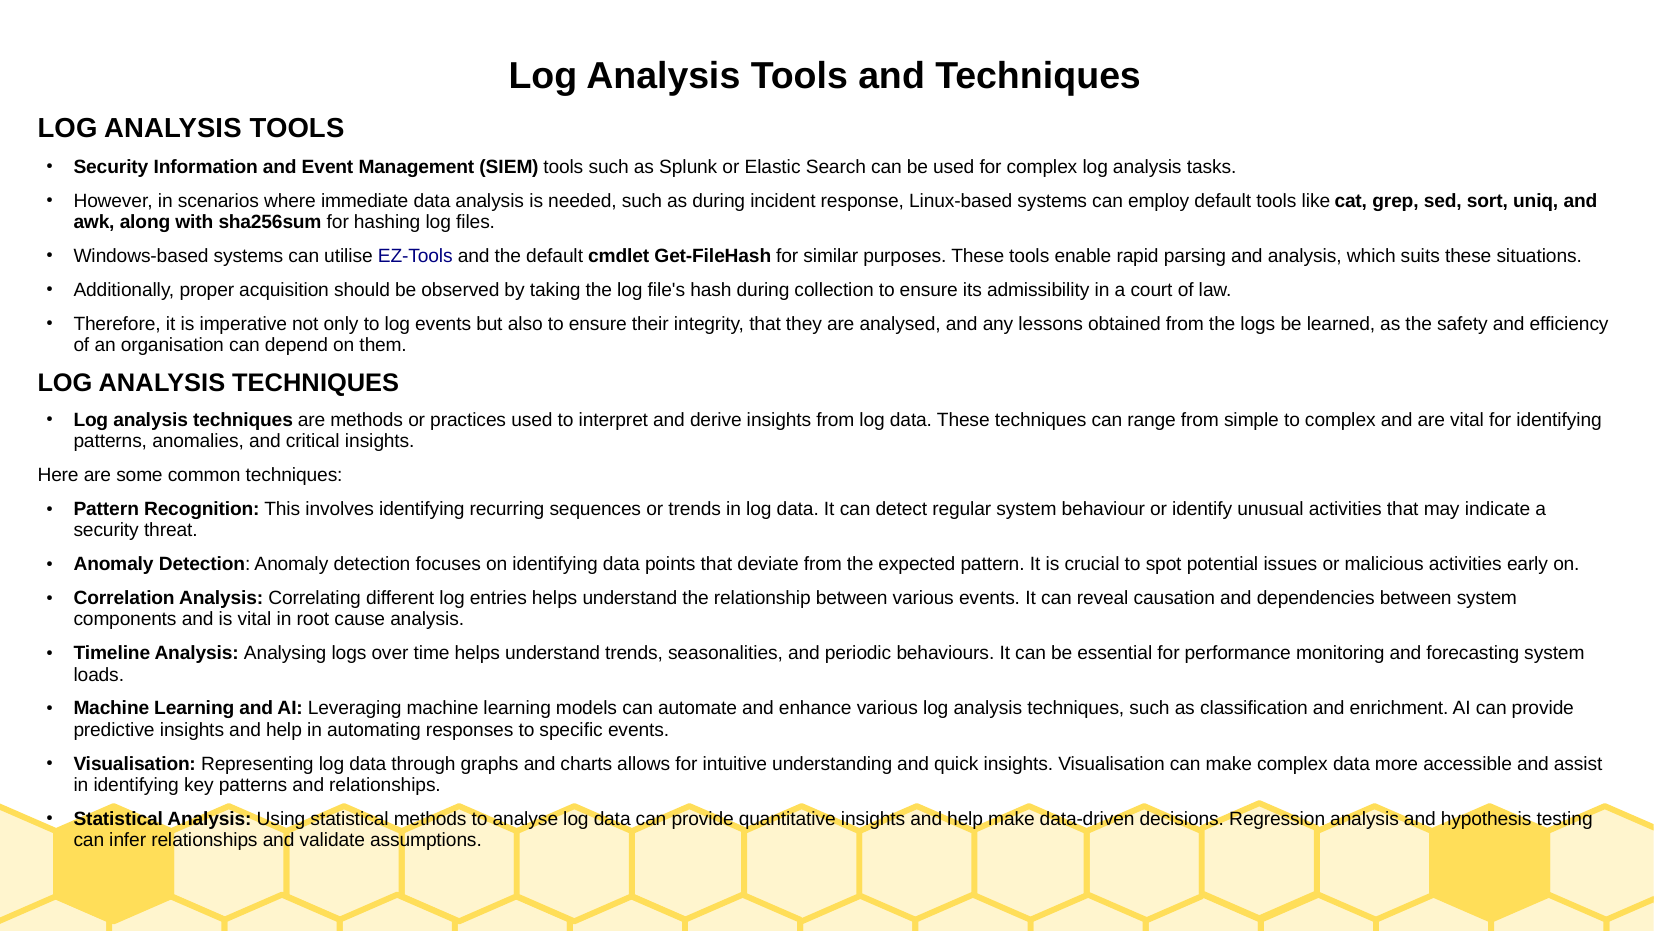

# Log Analysis Tools and Techniques
LOG ANALYSIS TOOLS
Security Information and Event Management (SIEM) tools such as Splunk or Elastic Search can be used for complex log analysis tasks.
However, in scenarios where immediate data analysis is needed, such as during incident response, Linux-based systems can employ default tools like cat, grep, sed, sort, uniq, and awk, along with sha256sum for hashing log files.
Windows-based systems can utilise EZ-Tools and the default cmdlet Get-FileHash for similar purposes. These tools enable rapid parsing and analysis, which suits these situations.
Additionally, proper acquisition should be observed by taking the log file's hash during collection to ensure its admissibility in a court of law.
Therefore, it is imperative not only to log events but also to ensure their integrity, that they are analysed, and any lessons obtained from the logs be learned, as the safety and efficiency of an organisation can depend on them.
LOG ANALYSIS TECHNIQUES
Log analysis techniques are methods or practices used to interpret and derive insights from log data. These techniques can range from simple to complex and are vital for identifying patterns, anomalies, and critical insights.
Here are some common techniques:
Pattern Recognition: This involves identifying recurring sequences or trends in log data. It can detect regular system behaviour or identify unusual activities that may indicate a security threat.
Anomaly Detection: Anomaly detection focuses on identifying data points that deviate from the expected pattern. It is crucial to spot potential issues or malicious activities early on.
Correlation Analysis: Correlating different log entries helps understand the relationship between various events. It can reveal causation and dependencies between system components and is vital in root cause analysis.
Timeline Analysis: Analysing logs over time helps understand trends, seasonalities, and periodic behaviours. It can be essential for performance monitoring and forecasting system loads.
Machine Learning and AI: Leveraging machine learning models can automate and enhance various log analysis techniques, such as classification and enrichment. AI can provide predictive insights and help in automating responses to specific events.
Visualisation: Representing log data through graphs and charts allows for intuitive understanding and quick insights. Visualisation can make complex data more accessible and assist in identifying key patterns and relationships.
Statistical Analysis: Using statistical methods to analyse log data can provide quantitative insights and help make data-driven decisions. Regression analysis and hypothesis testing can infer relationships and validate assumptions.